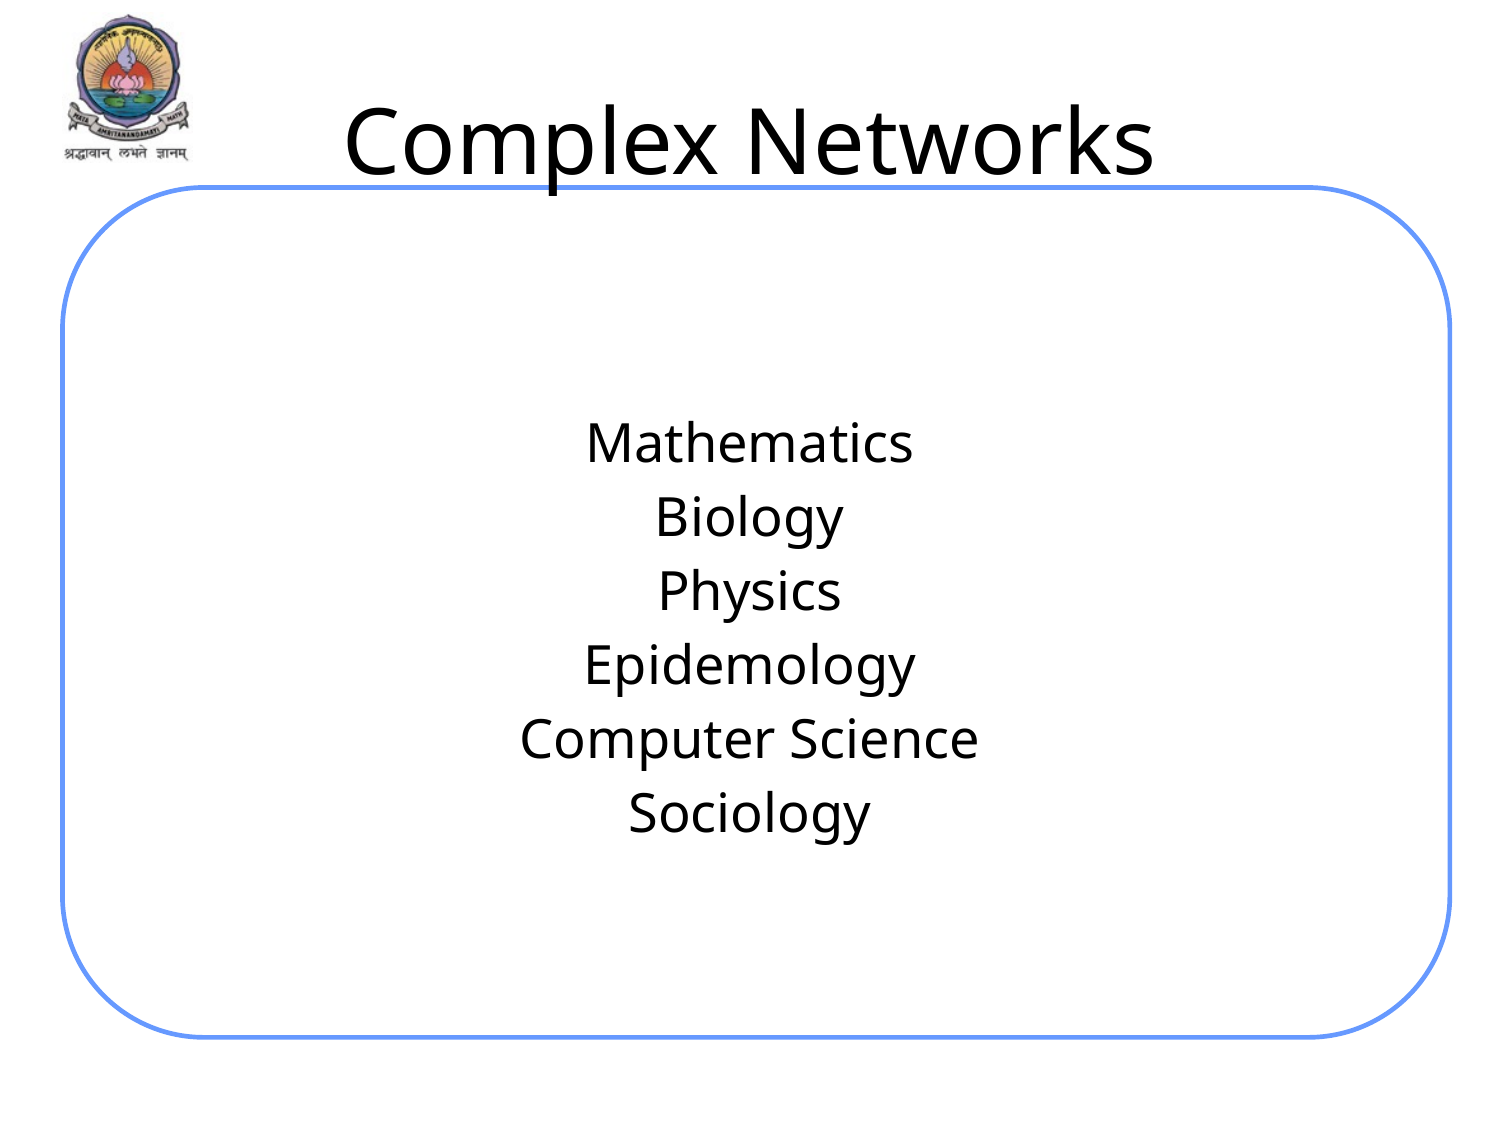

# Complex Networks
Mathematics
Biology
Physics
Epidemology
Computer Science
Sociology